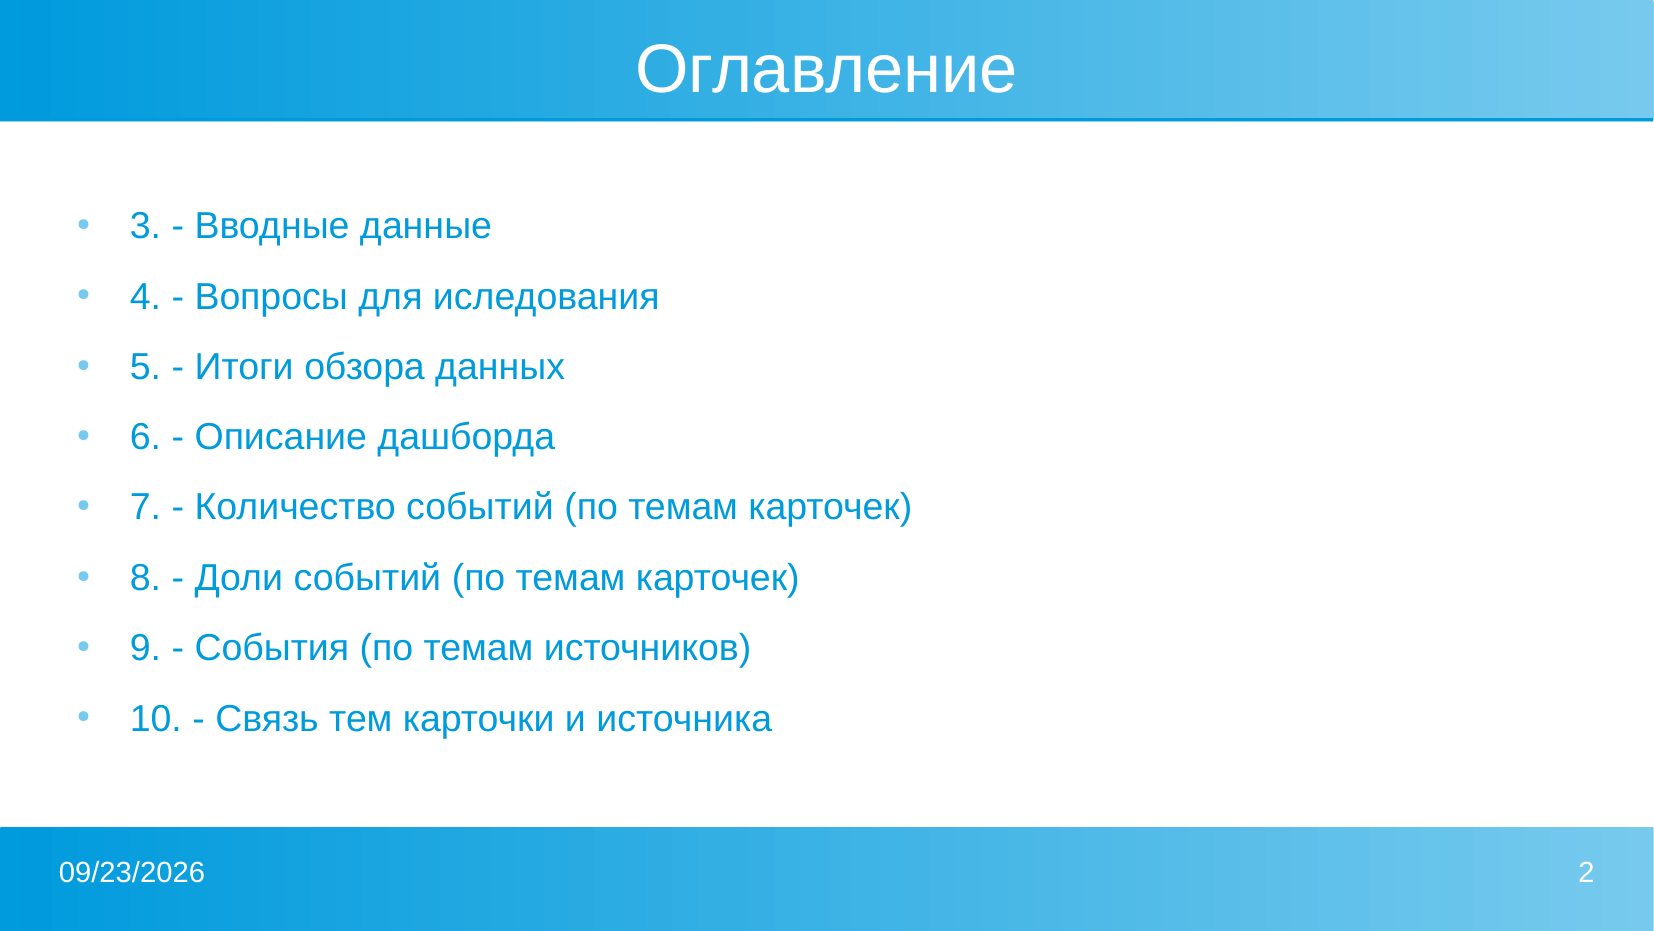

# Оглавление
3. - Вводные данные
4. - Вопросы для иследования
5. - Итоги обзора данных
6. - Описание дашборда
7. - Количество событий (по темам карточек)
8. - Доли событий (по темам карточек)
9. - События (по темам источников)
10. - Связь тем карточки и источника
2